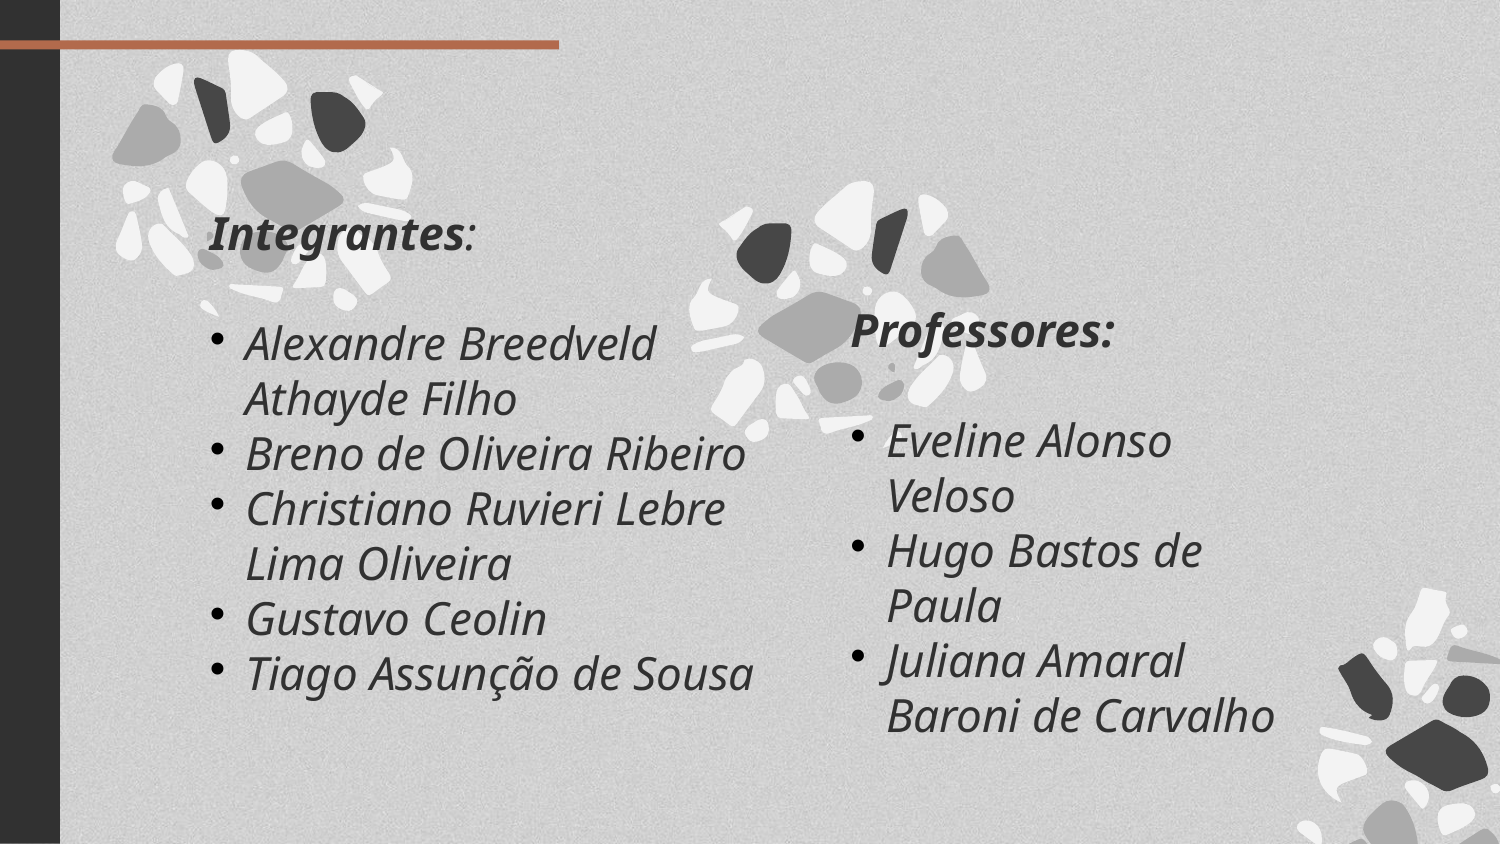

Integrantes:
Alexandre Breedveld Athayde Filho
Breno de Oliveira Ribeiro
Christiano Ruvieri Lebre Lima Oliveira
Gustavo Ceolin
Tiago Assunção de Sousa
Professores:
Eveline Alonso Veloso
Hugo Bastos de Paula
Juliana Amaral Baroni de Carvalho